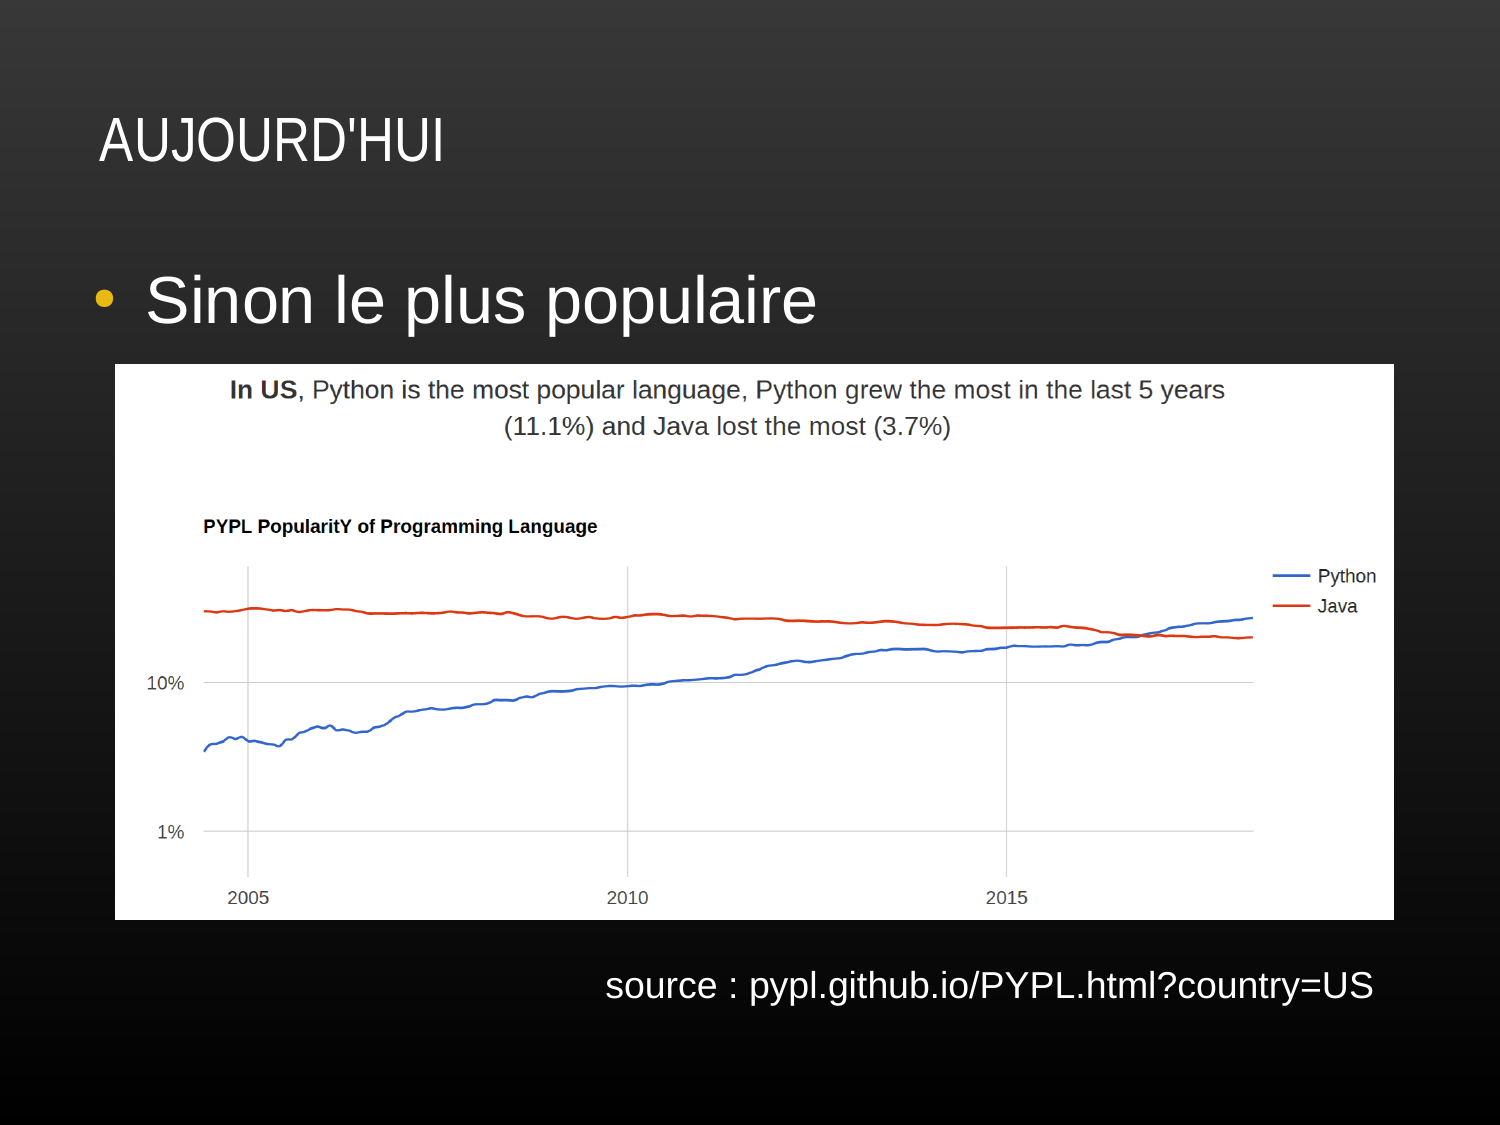

# Aujourd'hui
Sinon le plus populaire
source : pypl.github.io/PYPL.html?country=US